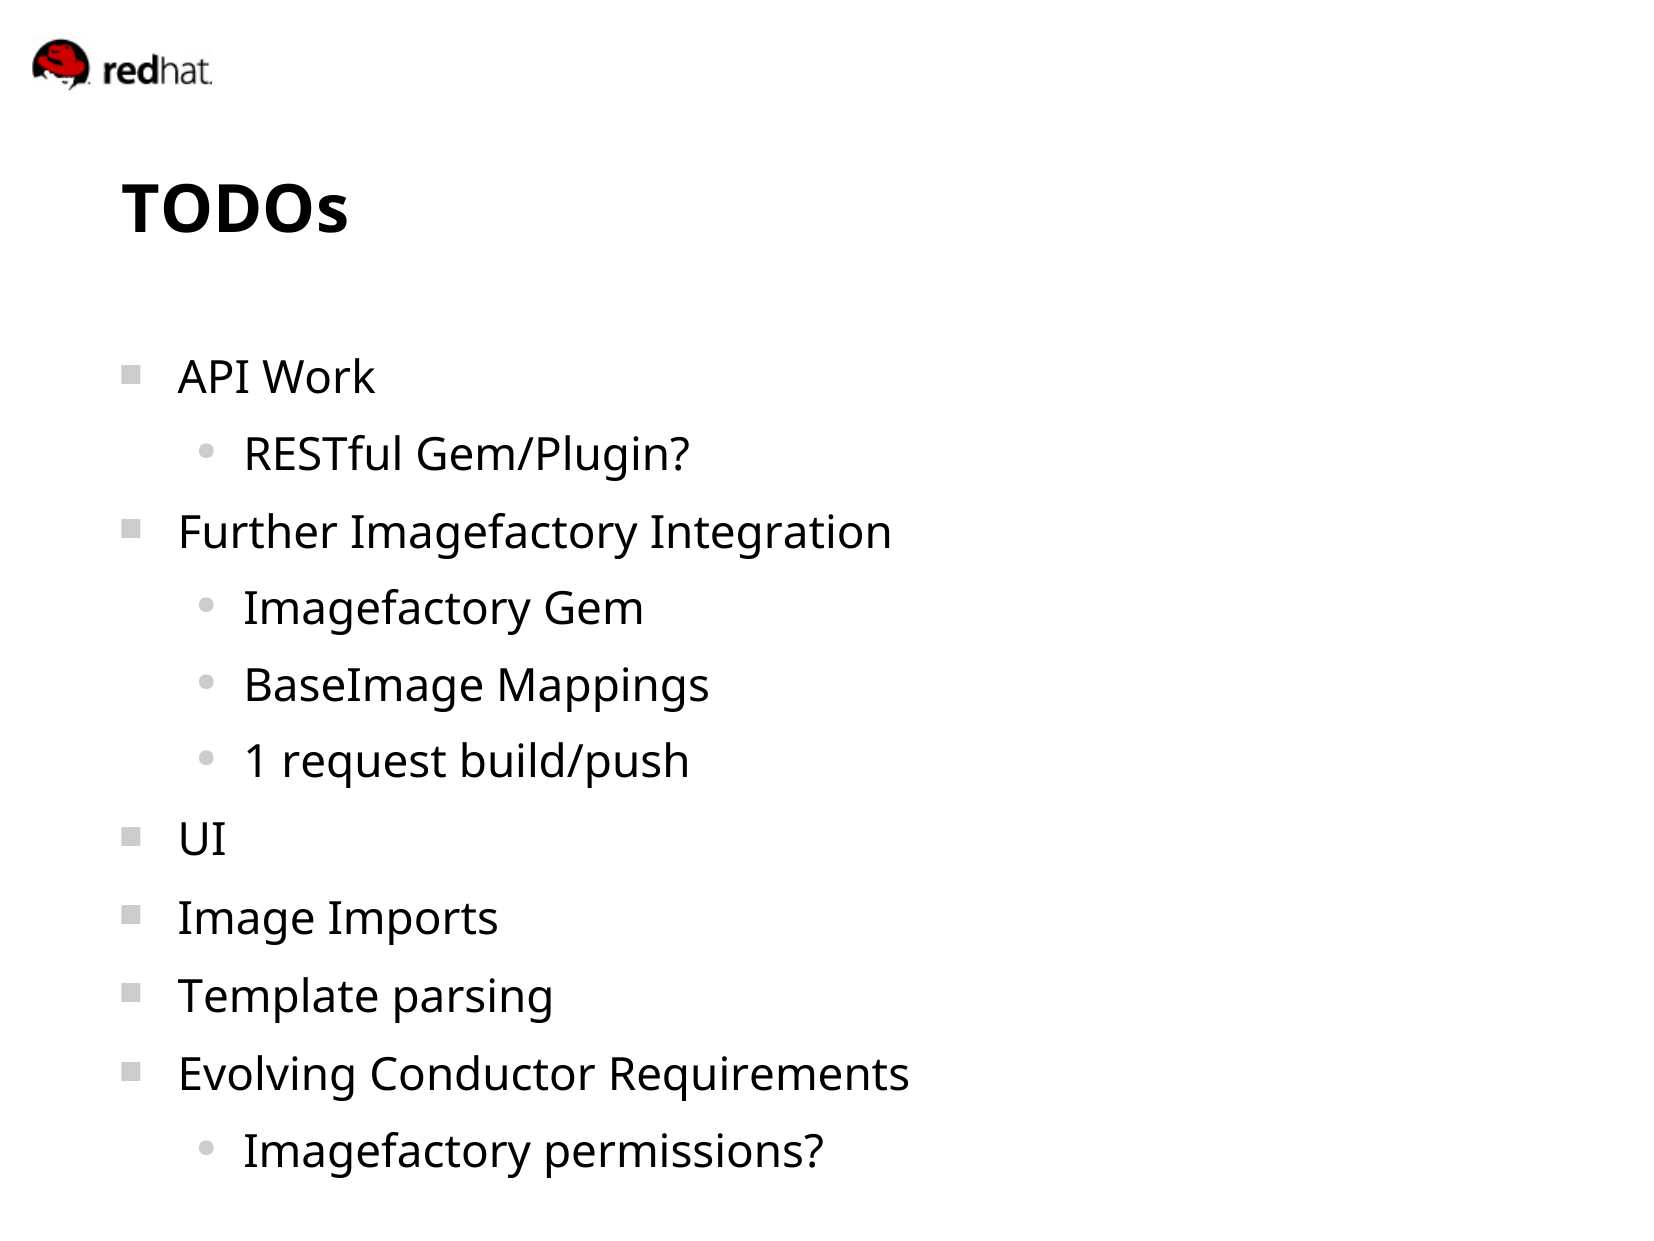

# TODOs
API Work
RESTful Gem/Plugin?
Further Imagefactory Integration
Imagefactory Gem
BaseImage Mappings
1 request build/push
UI
Image Imports
Template parsing
Evolving Conductor Requirements
Imagefactory permissions?